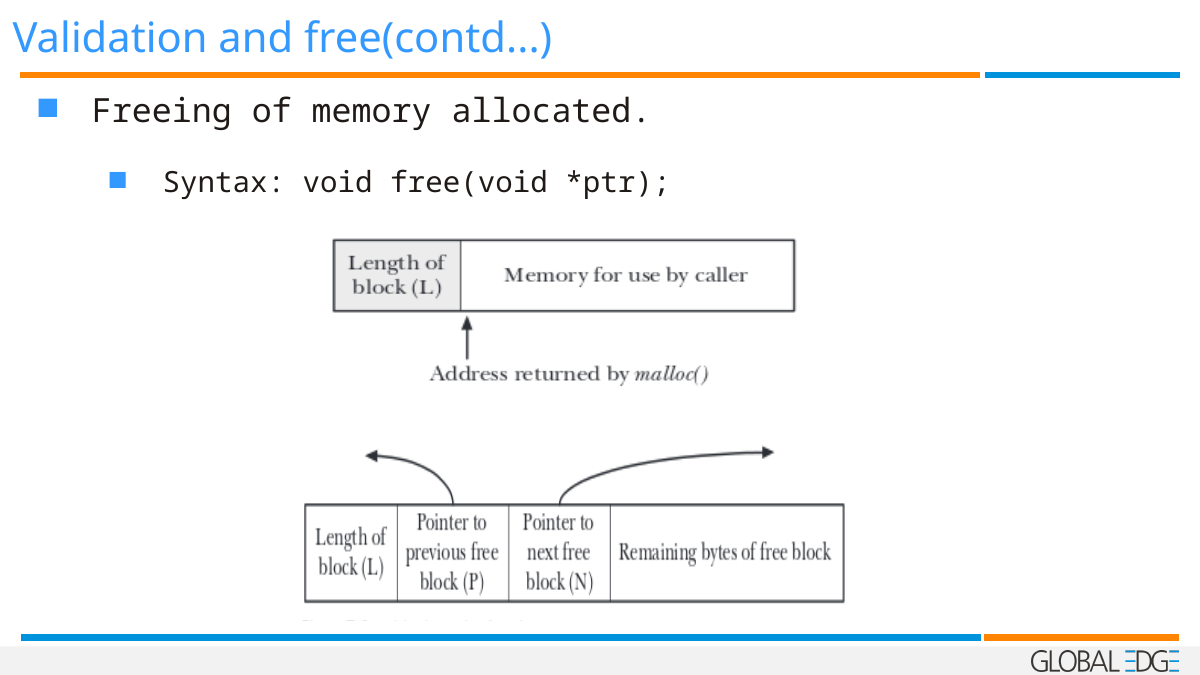

# Validation and free(contd...)
Freeing of memory allocated.
Syntax: void free(void *ptr);